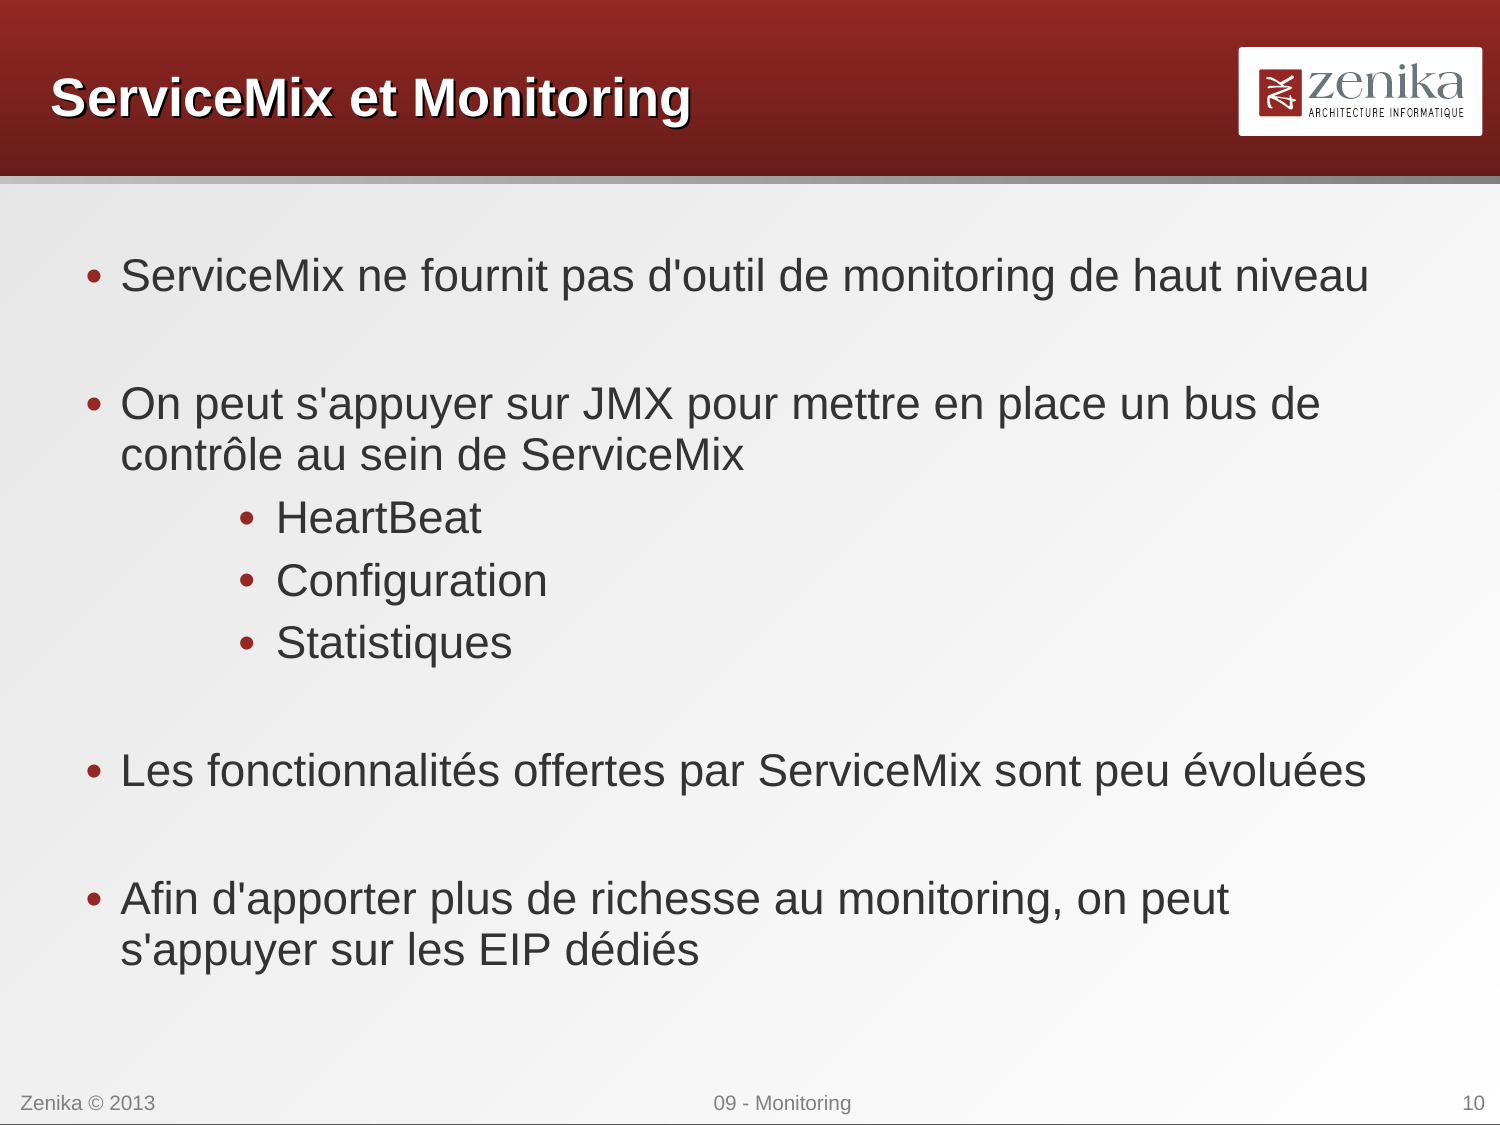

# ServiceMix et Monitoring
ServiceMix ne fournit pas d'outil de monitoring de haut niveau
On peut s'appuyer sur JMX pour mettre en place un bus de contrôle au sein de ServiceMix
HeartBeat
Configuration
Statistiques
Les fonctionnalités offertes par ServiceMix sont peu évoluées
Afin d'apporter plus de richesse au monitoring, on peut s'appuyer sur les EIP dédiés